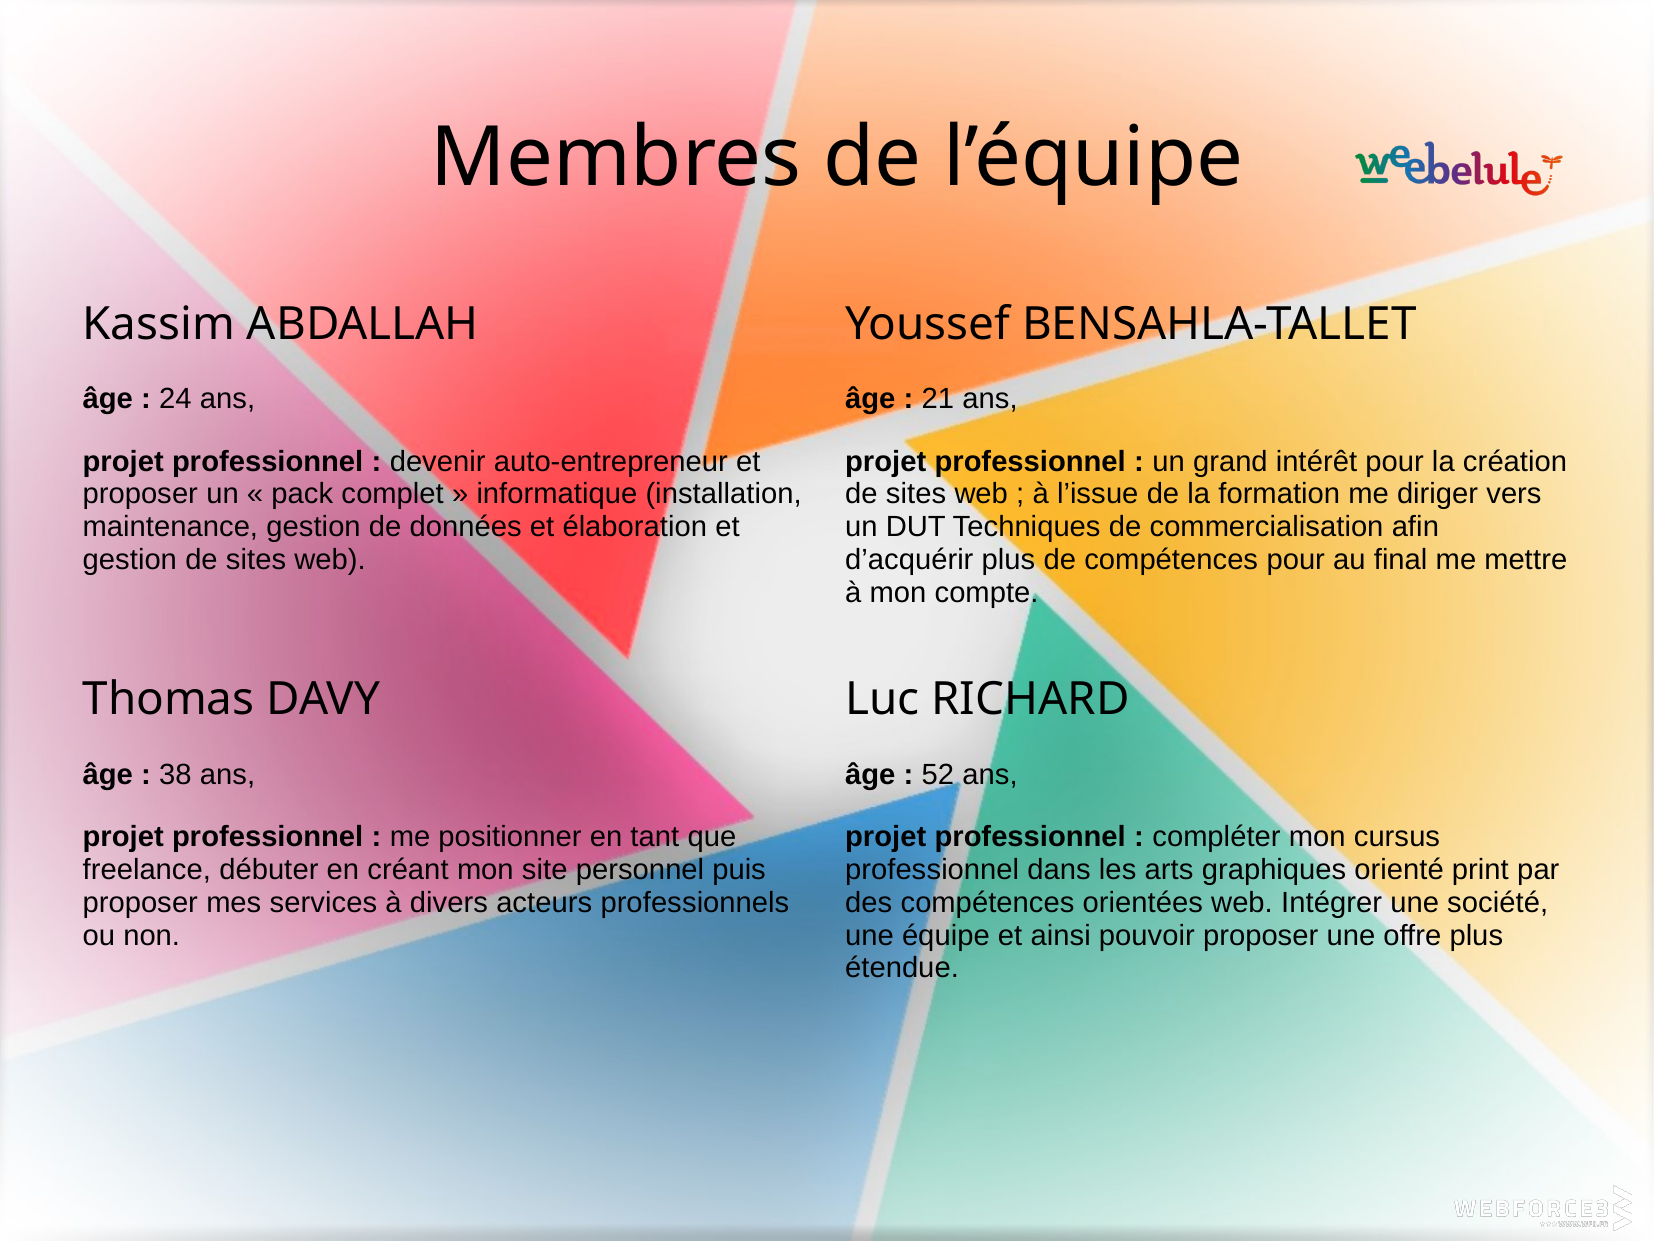

# Membres de l’équipe
Kassim ABDALLAH
âge : 24 ans,
projet professionnel : devenir auto-entrepreneur et proposer un « pack complet » informatique (installation, maintenance, gestion de données et élaboration et gestion de sites web).
Youssef BENSAHLA-TALLET
âge : 21 ans,
projet professionnel : un grand intérêt pour la création de sites web ; à l’issue de la formation me diriger vers un DUT Techniques de commercialisation afin d’acquérir plus de compétences pour au final me mettre à mon compte.
Thomas DAVY
âge : 38 ans,
projet professionnel : me positionner en tant que freelance, débuter en créant mon site personnel puis proposer mes services à divers acteurs professionnels ou non.
Luc RICHARD
âge : 52 ans,
projet professionnel : compléter mon cursus professionnel dans les arts graphiques orienté print par des compétences orientées web. Intégrer une société, une équipe et ainsi pouvoir proposer une offre plus étendue.